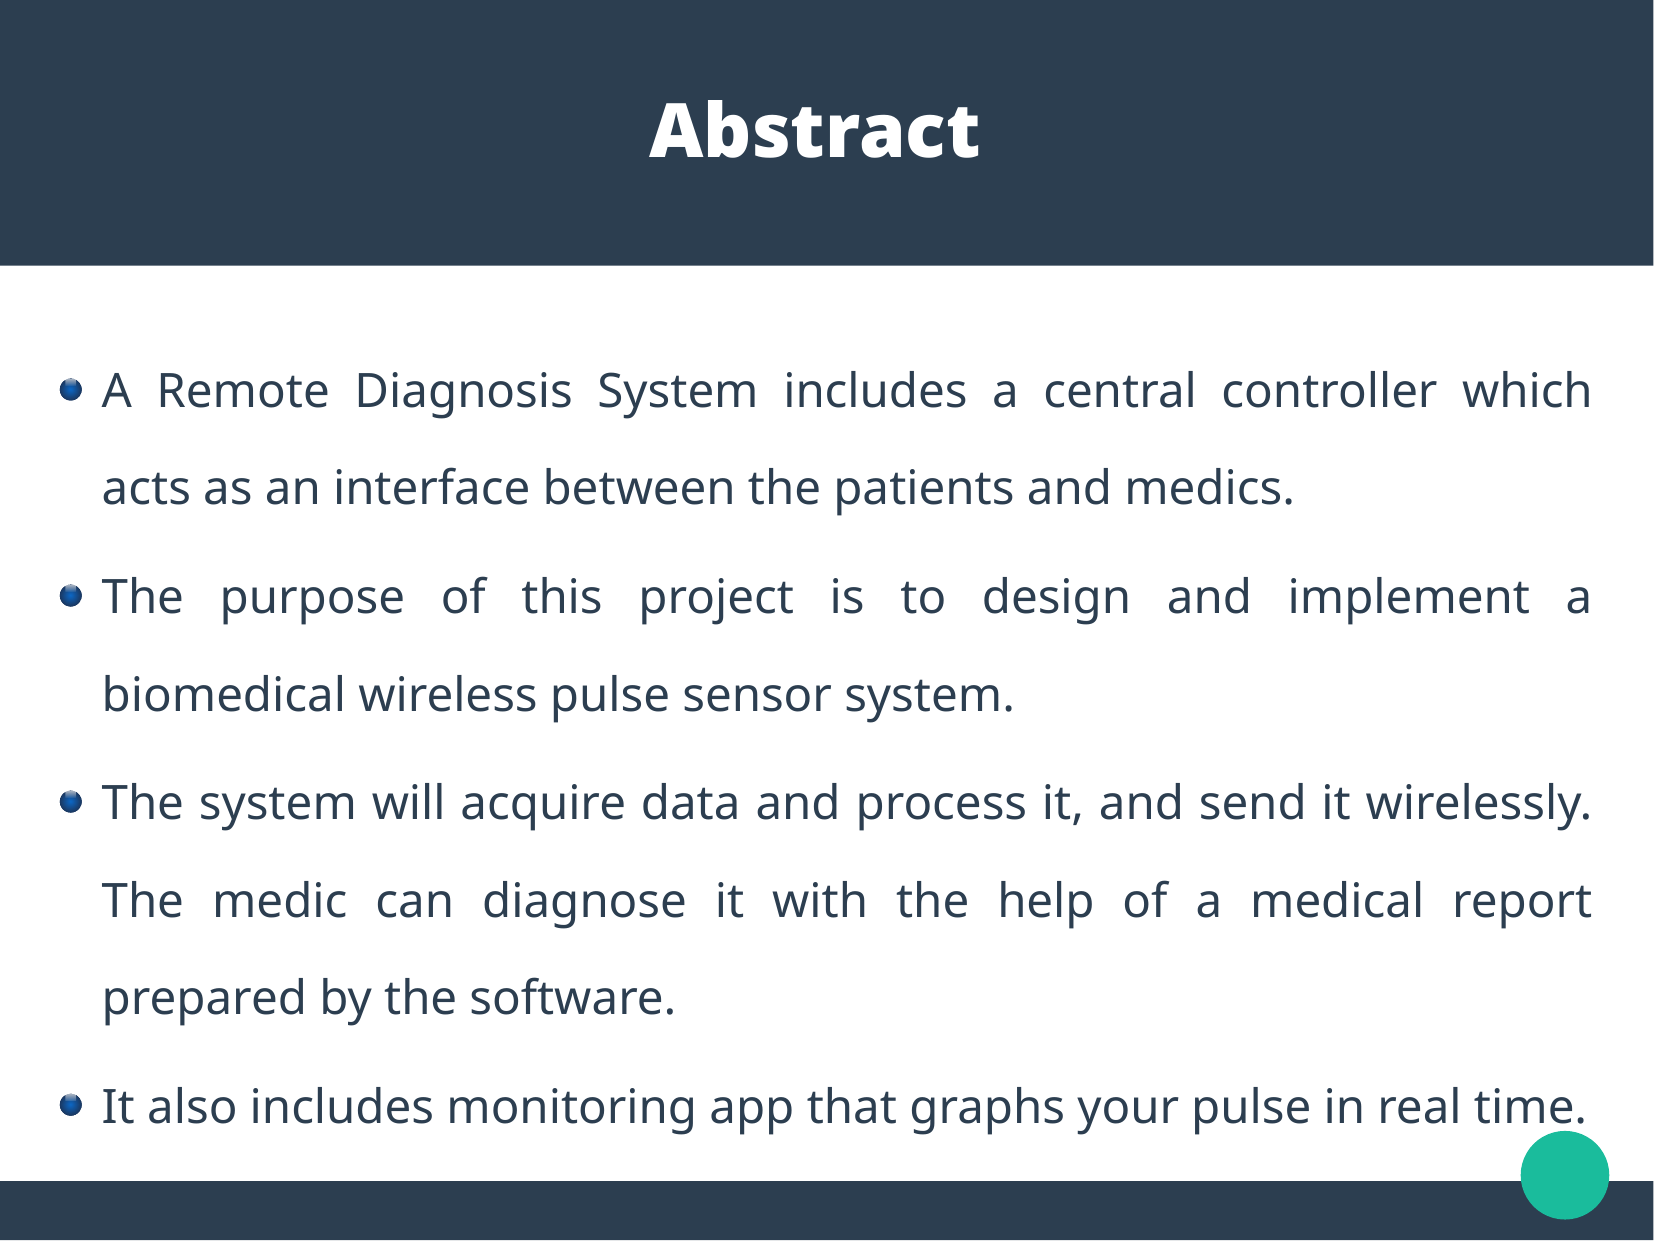

# Abstract
A Remote Diagnosis System includes a central controller which acts as an interface between the patients and medics.
The purpose of this project is to design and implement a biomedical wireless pulse sensor system.
The system will acquire data and process it, and send it wirelessly. The medic can diagnose it with the help of a medical report prepared by the software.
It also includes monitoring app that graphs your pulse in real time.